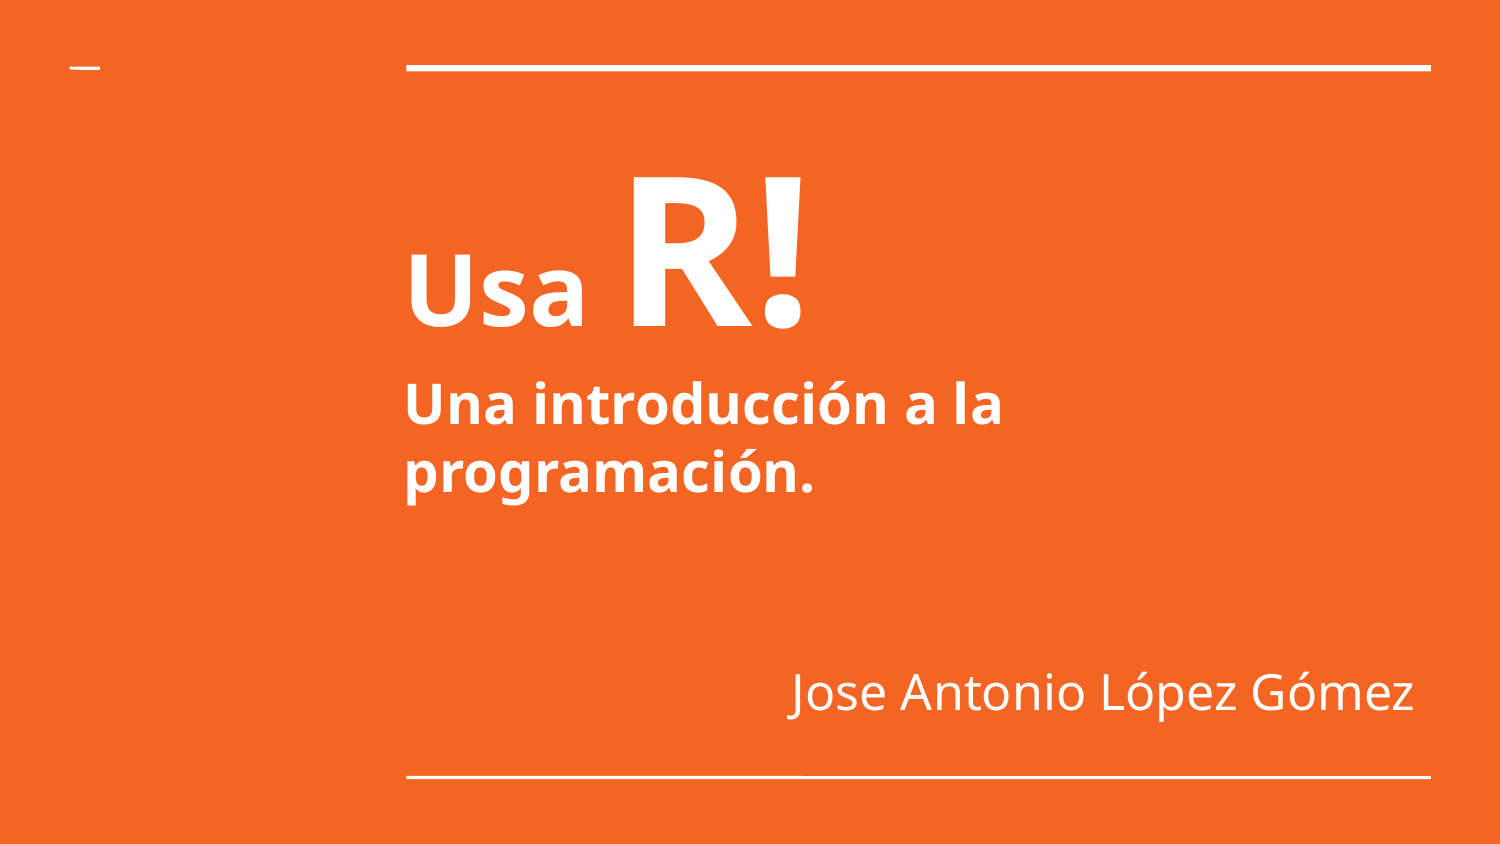

# Usa R! Una introducción a la programación.
Jose Antonio López Gómez